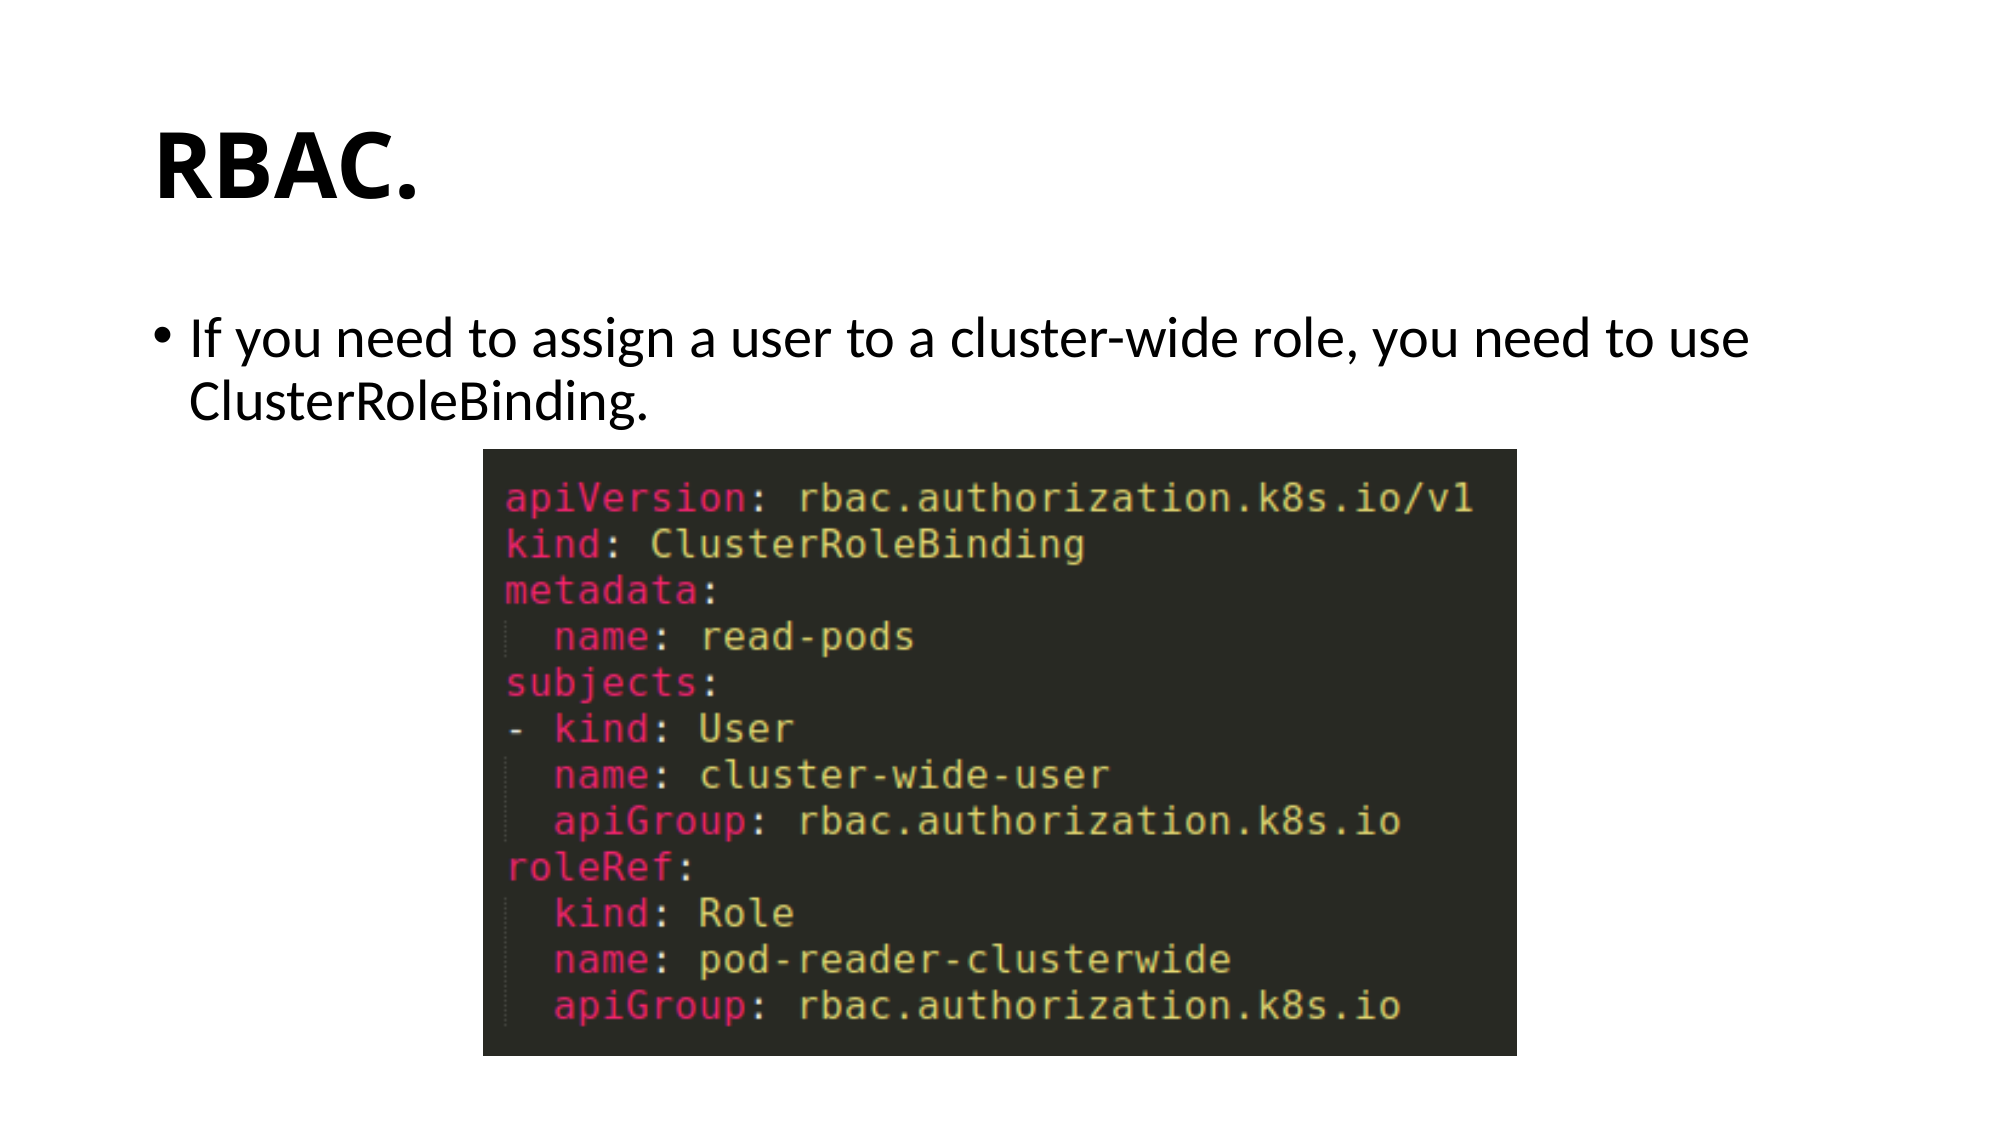

# RBAC.
If you need to assign a user to a cluster-wide role, you need to use ClusterRoleBinding.